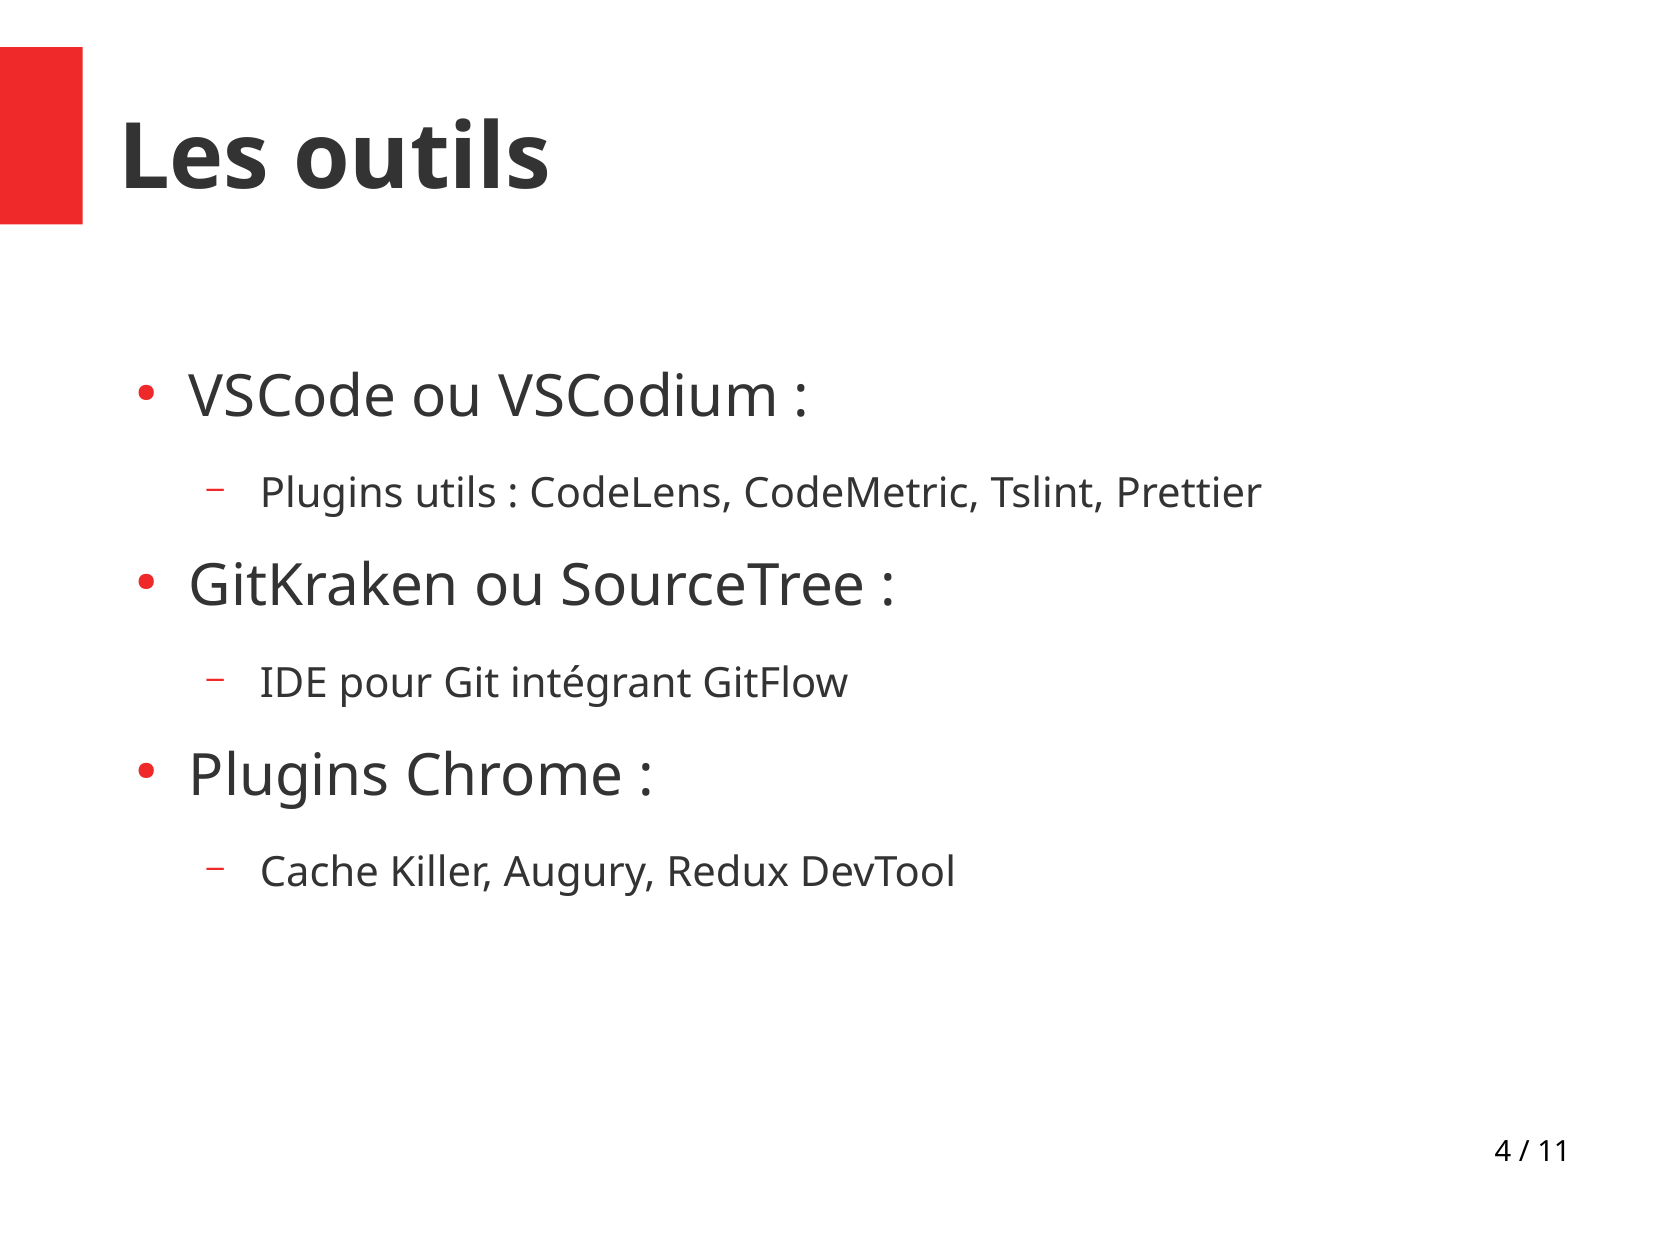

# Les outils
VSCode ou VSCodium :
Plugins utils : CodeLens, CodeMetric, Tslint, Prettier
GitKraken ou SourceTree :
IDE pour Git intégrant GitFlow
Plugins Chrome :
Cache Killer, Augury, Redux DevTool
4